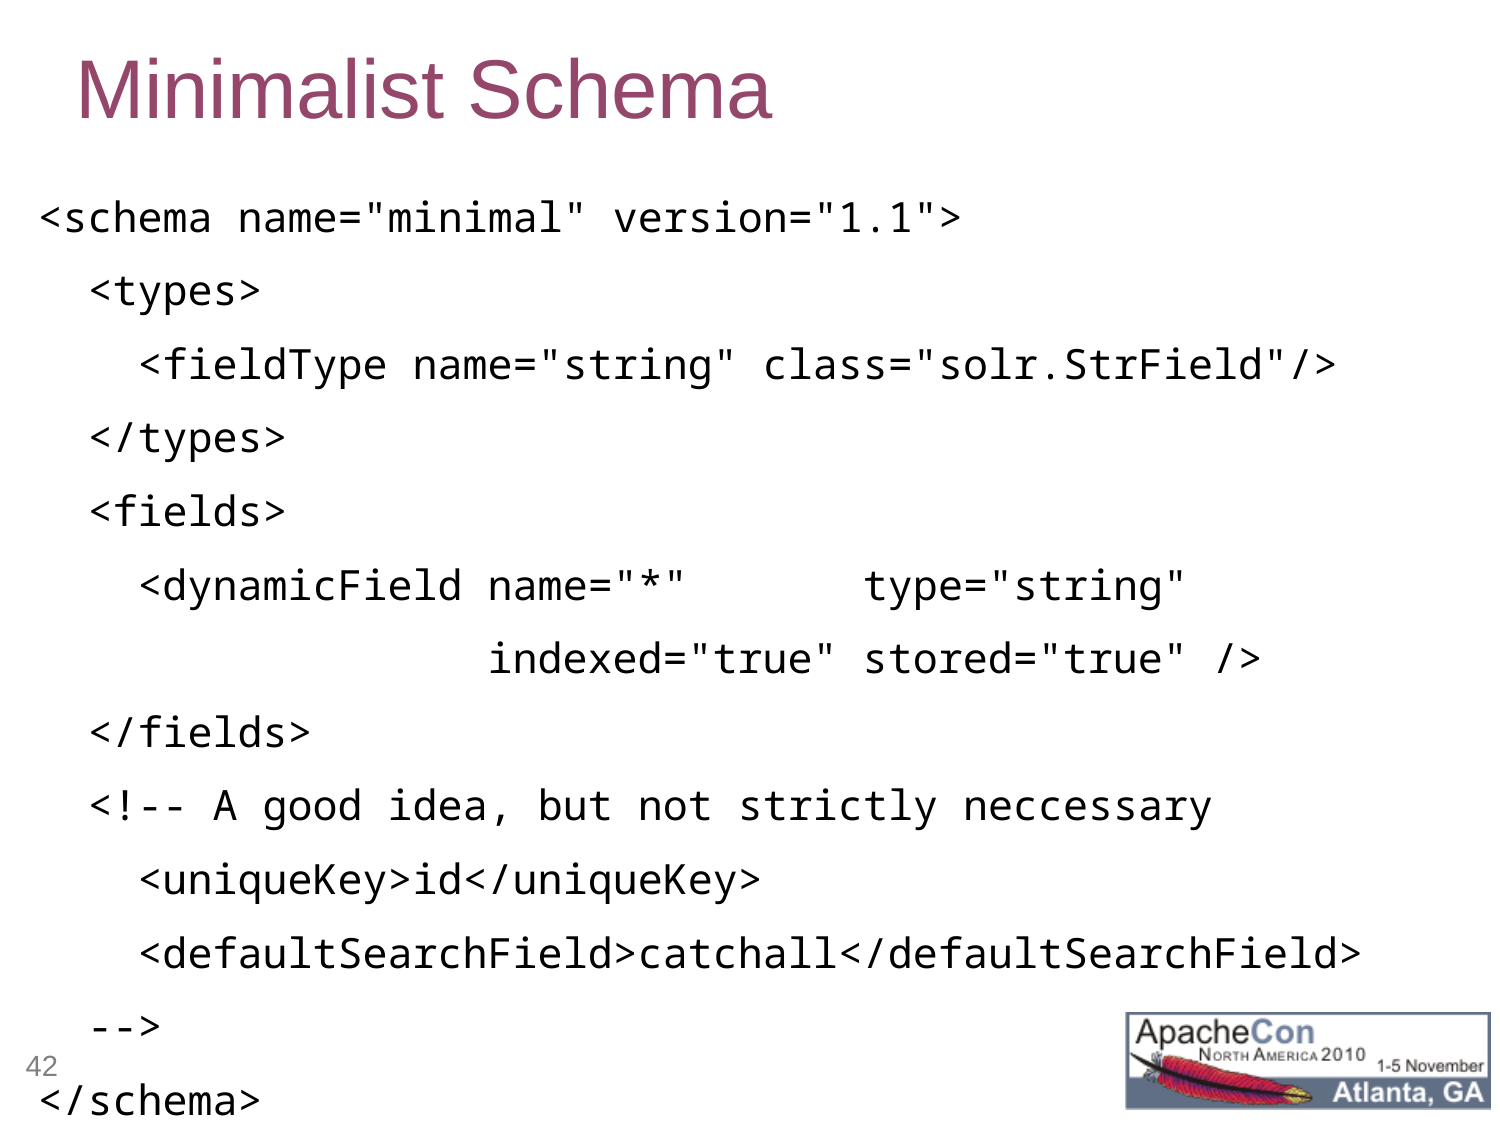

# Minimalist Schema
<schema name="minimal" version="1.1">
 <types>
 <fieldType name="string" class="solr.StrField"/>
 </types>
 <fields>
 <dynamicField name="*" type="string"
 indexed="true" stored="true" />
 </fields>
 <!-- A good idea, but not strictly neccessary
 <uniqueKey>id</uniqueKey>
 <defaultSearchField>catchall</defaultSearchField>
 -->
</schema>
42